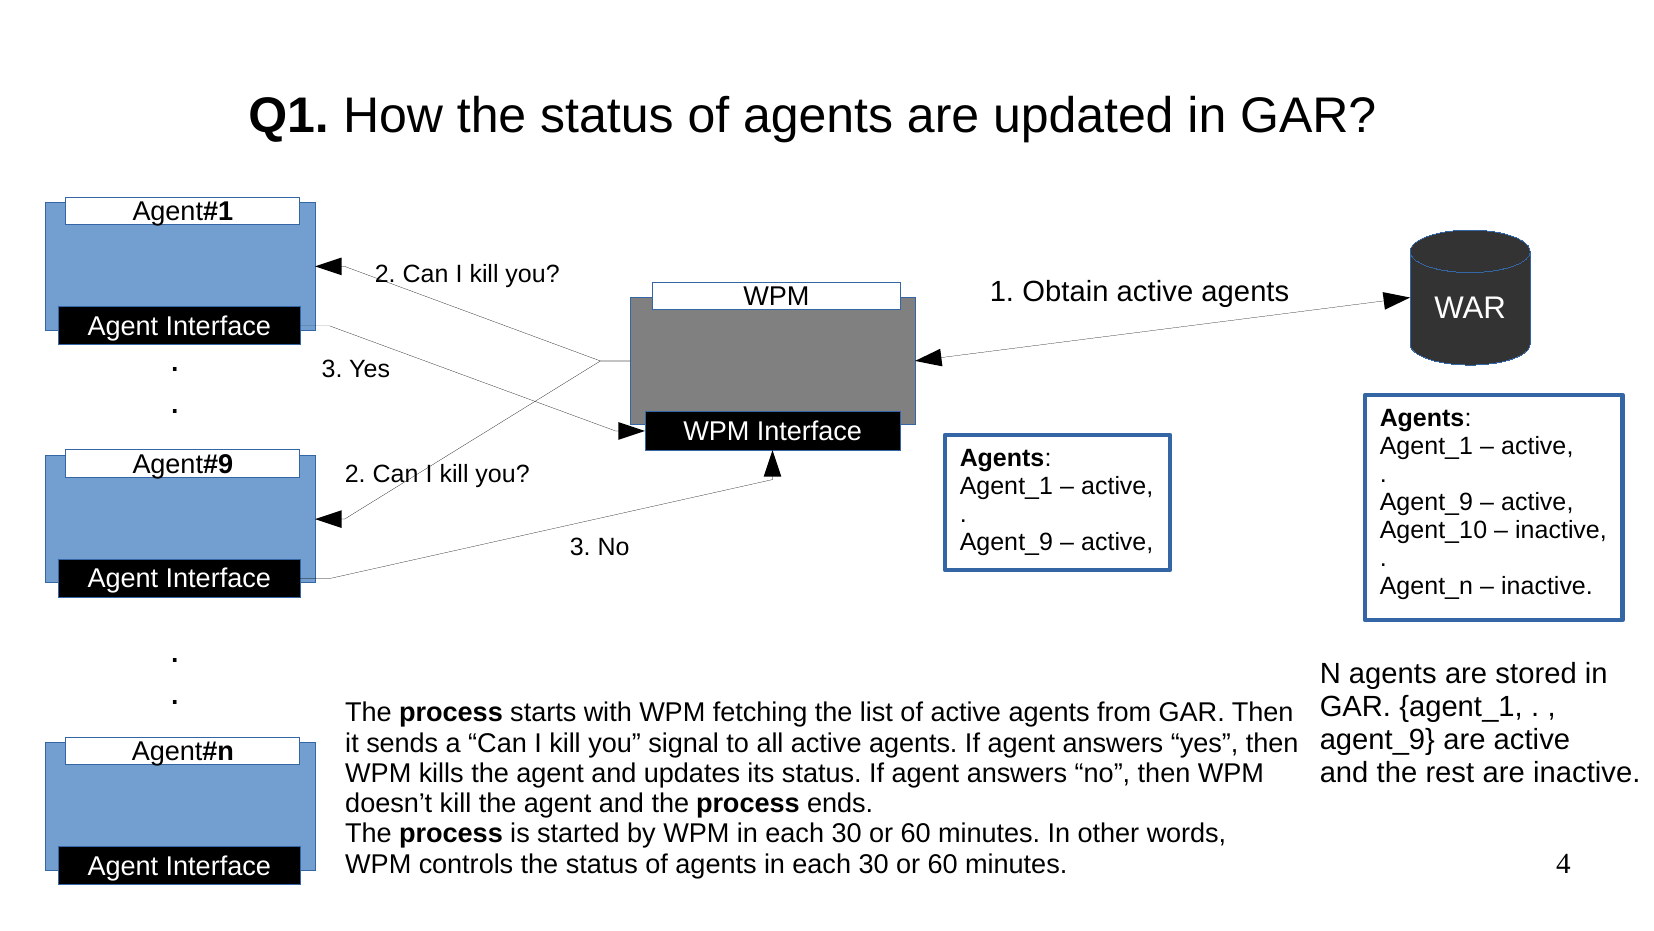

# Q1. How the status of agents are updated in GAR?
Agent#1
WAR
2. Can I kill you?
1. Obtain active agents
WPM
Agent Interface
.
.
3. Yes
Agents:
Agent_1 – active,
.
Agent_9 – active,
Agent_10 – inactive,
.
Agent_n – inactive.
WPM Interface
Agents:
Agent_1 – active,
.
Agent_9 – active,
Agent#9
2. Can I kill you?
3. No
Agent Interface
.
.
N agents are stored in
GAR. {agent_1, . ,
agent_9} are active
and the rest are inactive.
The process starts with WPM fetching the list of active agents from GAR. Then
it sends a “Can I kill you” signal to all active agents. If agent answers “yes”, then
WPM kills the agent and updates its status. If agent answers “no”, then WPM
doesn’t kill the agent and the process ends.
The process is started by WPM in each 30 or 60 minutes. In other words,
WPM controls the status of agents in each 30 or 60 minutes.
Agent#n
Agent Interface
4